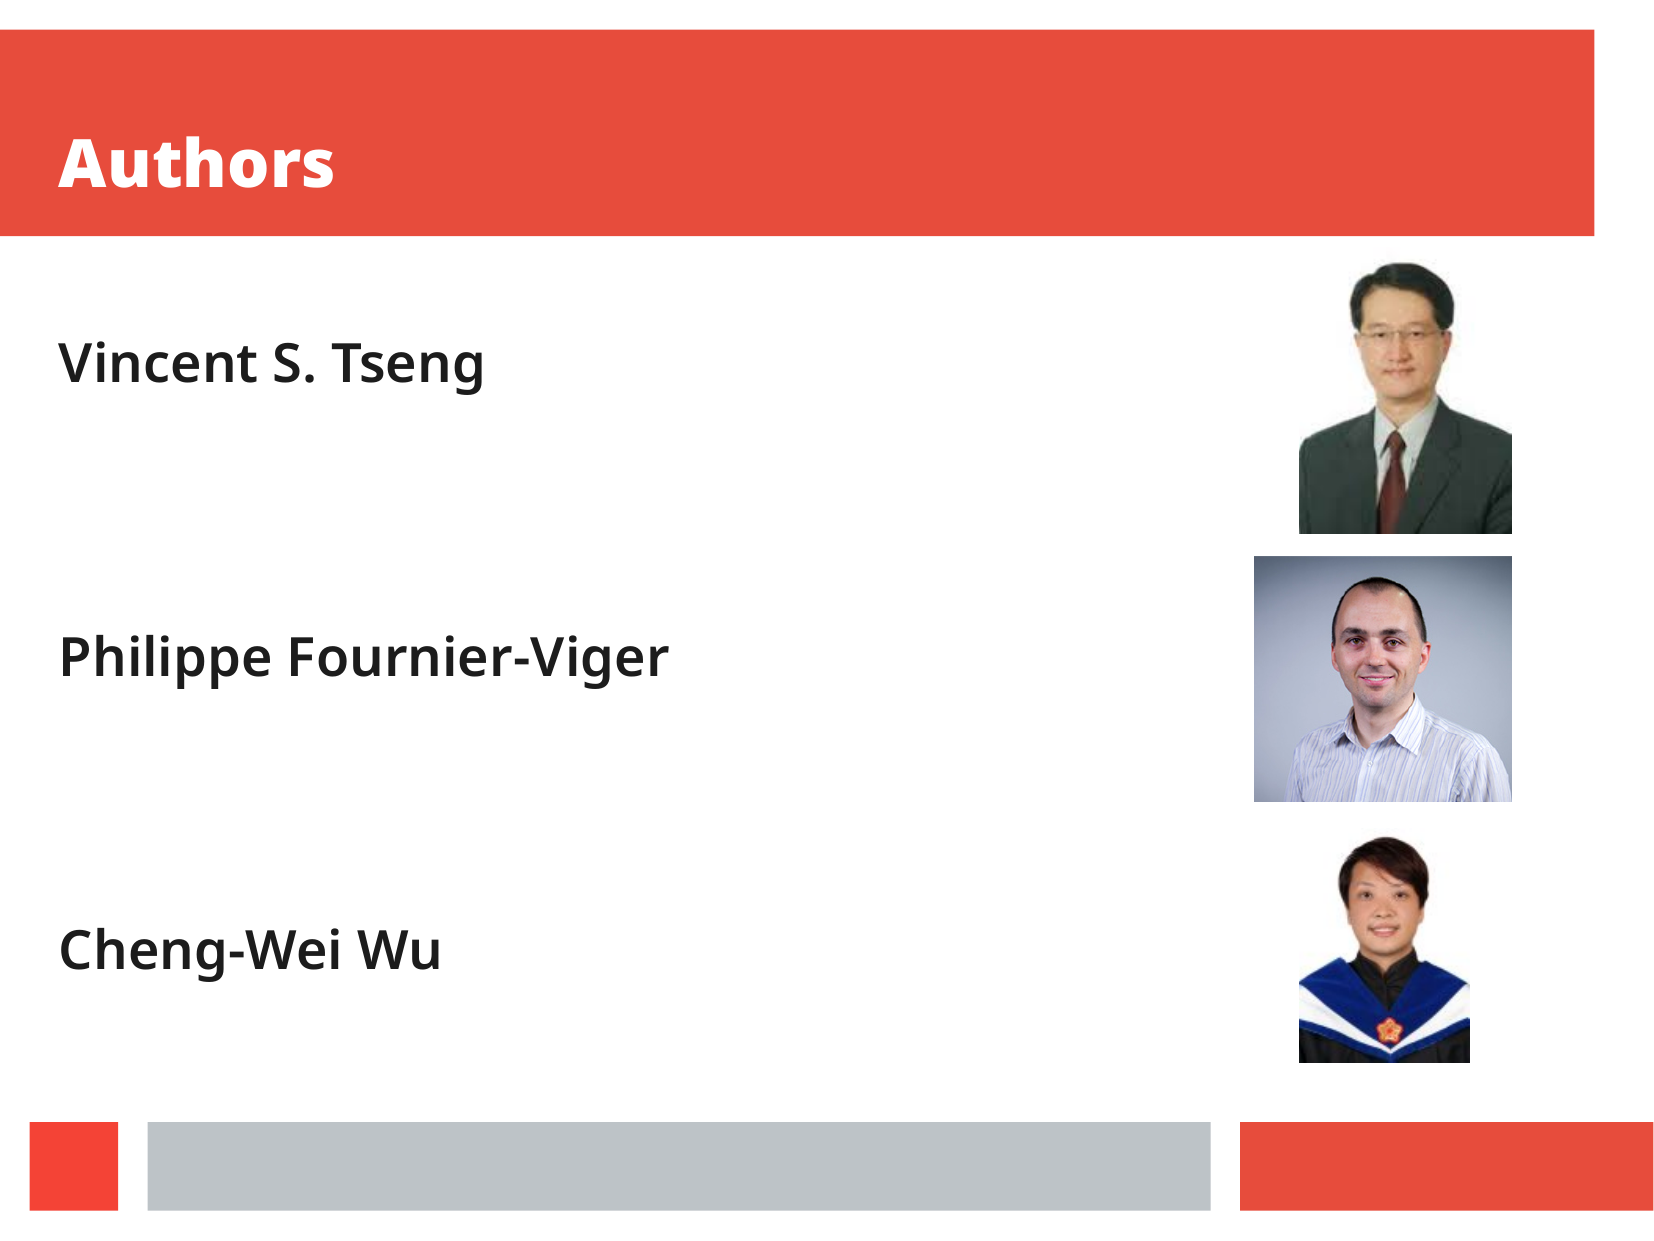

# Authors
Vincent S. Tseng
Philippe Fournier-Viger
Cheng-Wei Wu